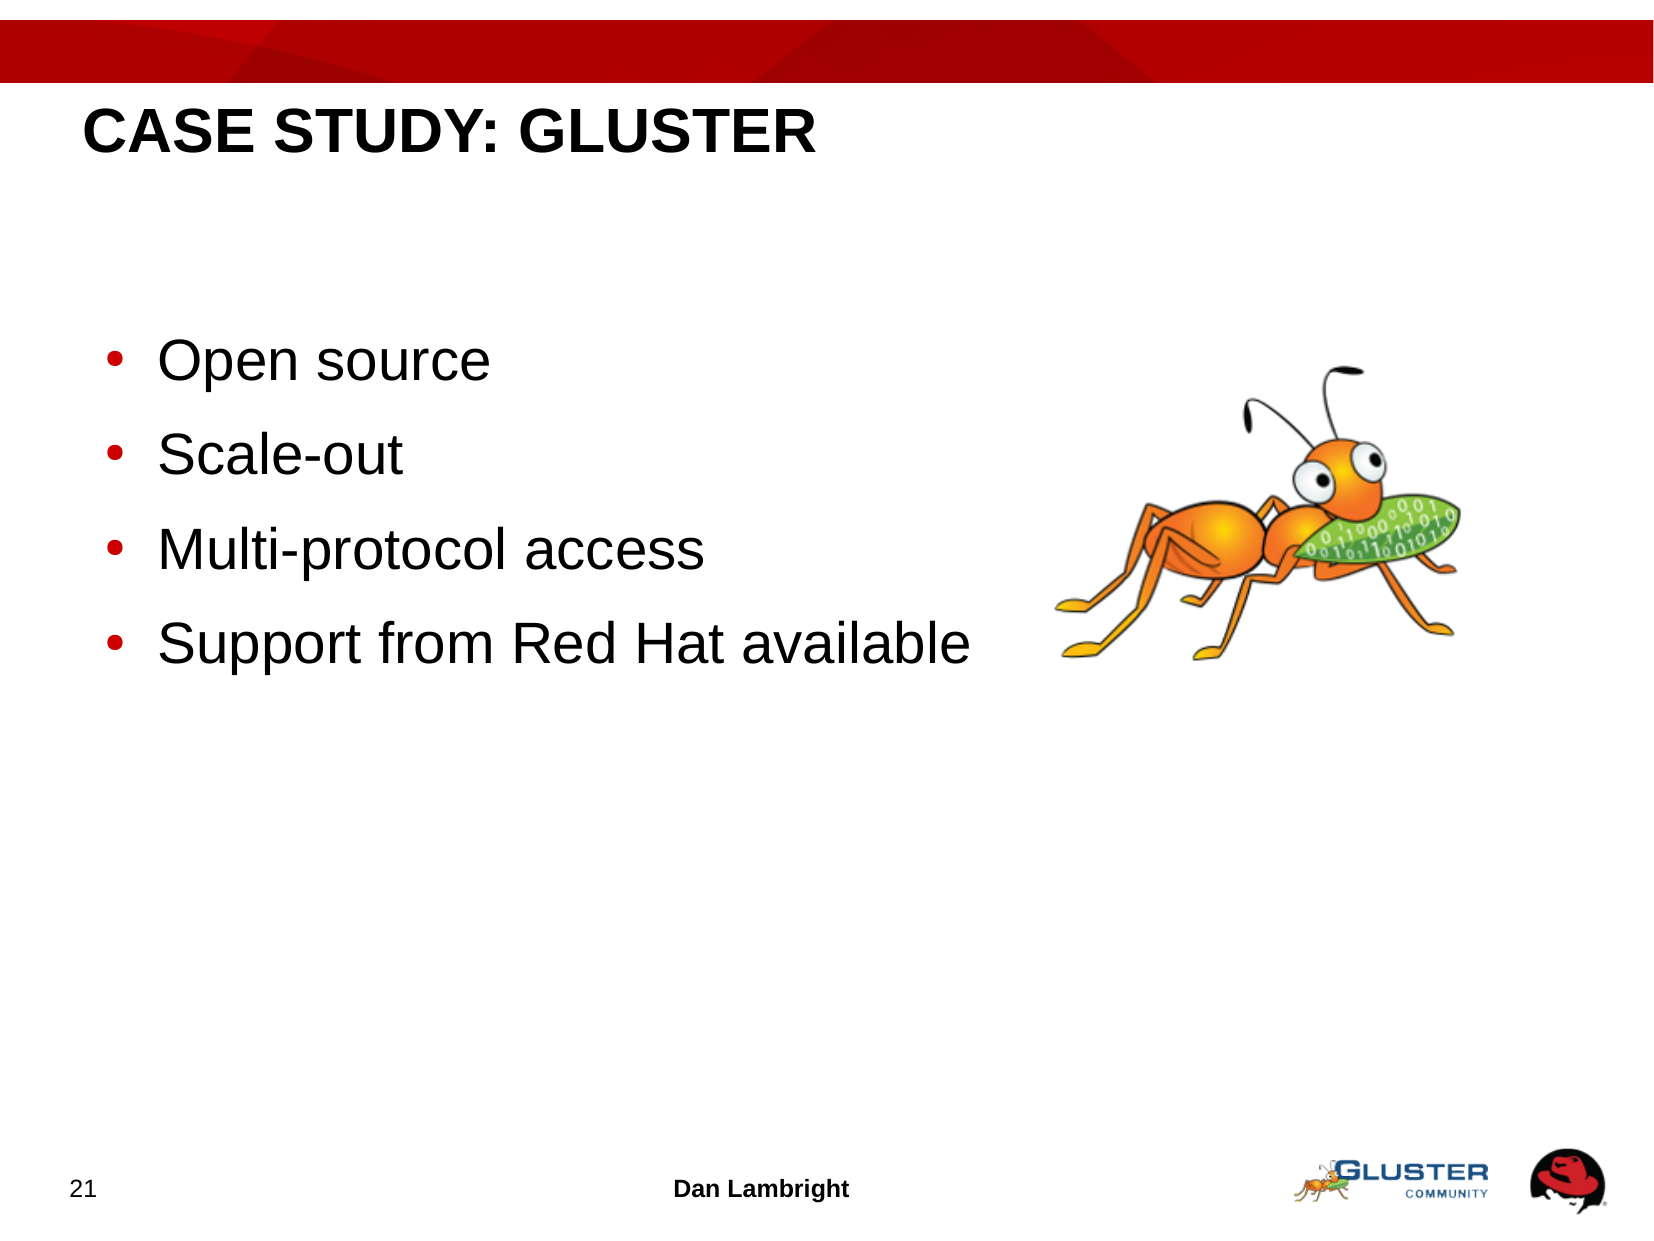

# CASE STUDY: GLUSTER
Open source
Scale-out
Multi-protocol access
Support from Red Hat available